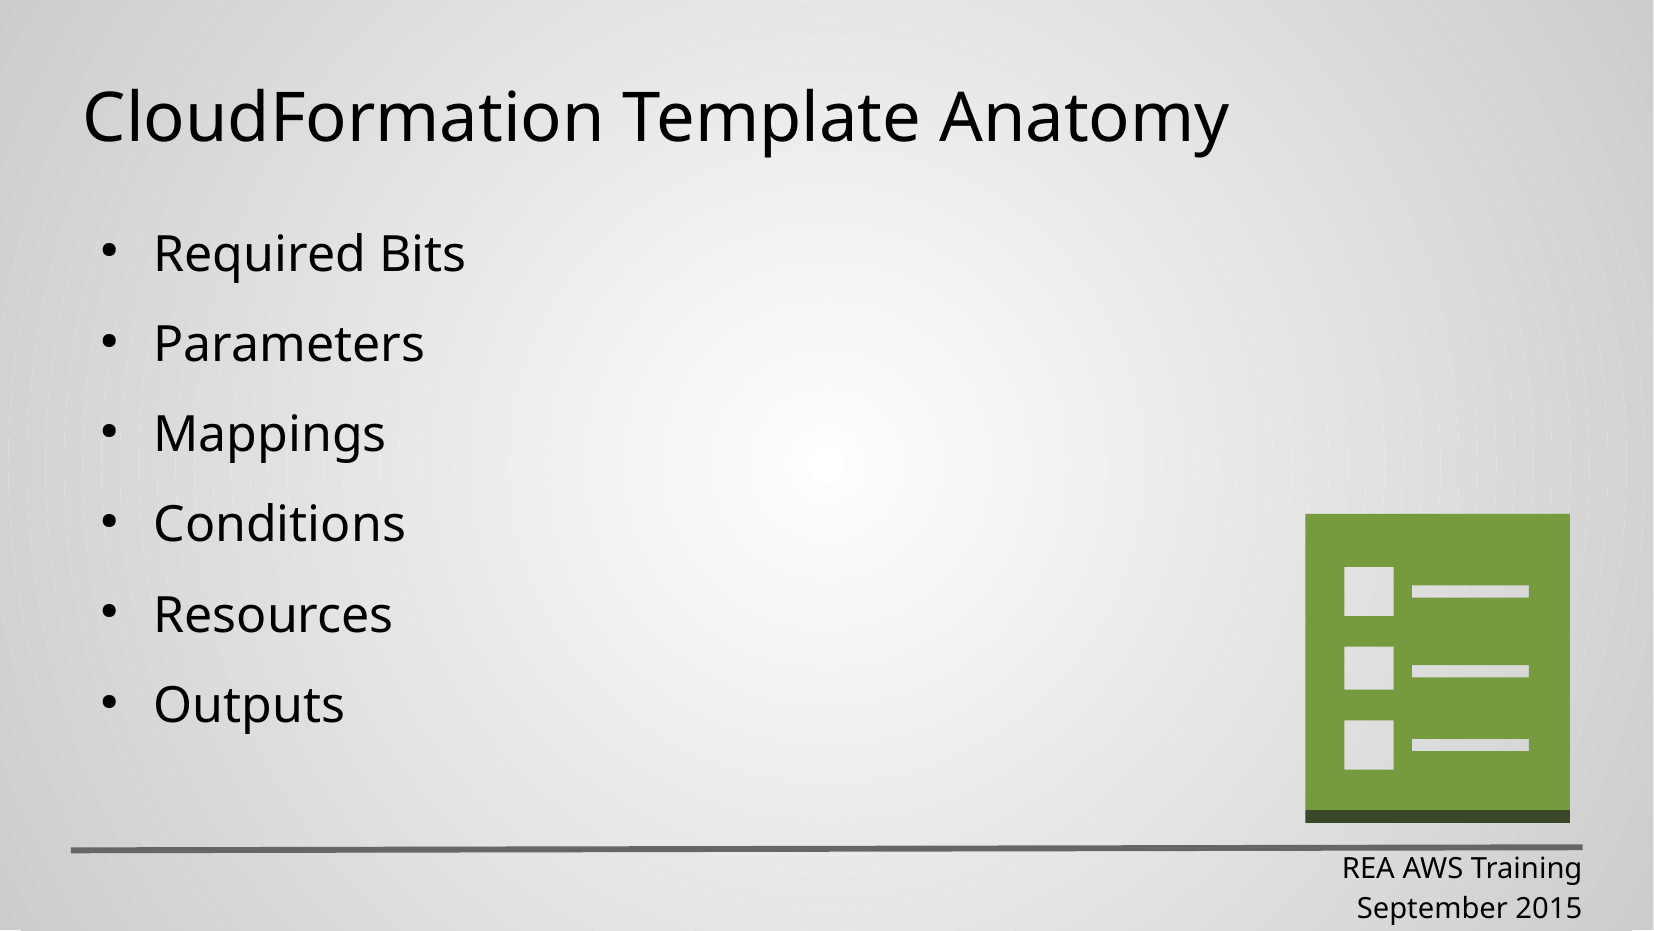

# CloudFormation Template Anatomy
Required Bits
Parameters
Mappings
Conditions
Resources
Outputs